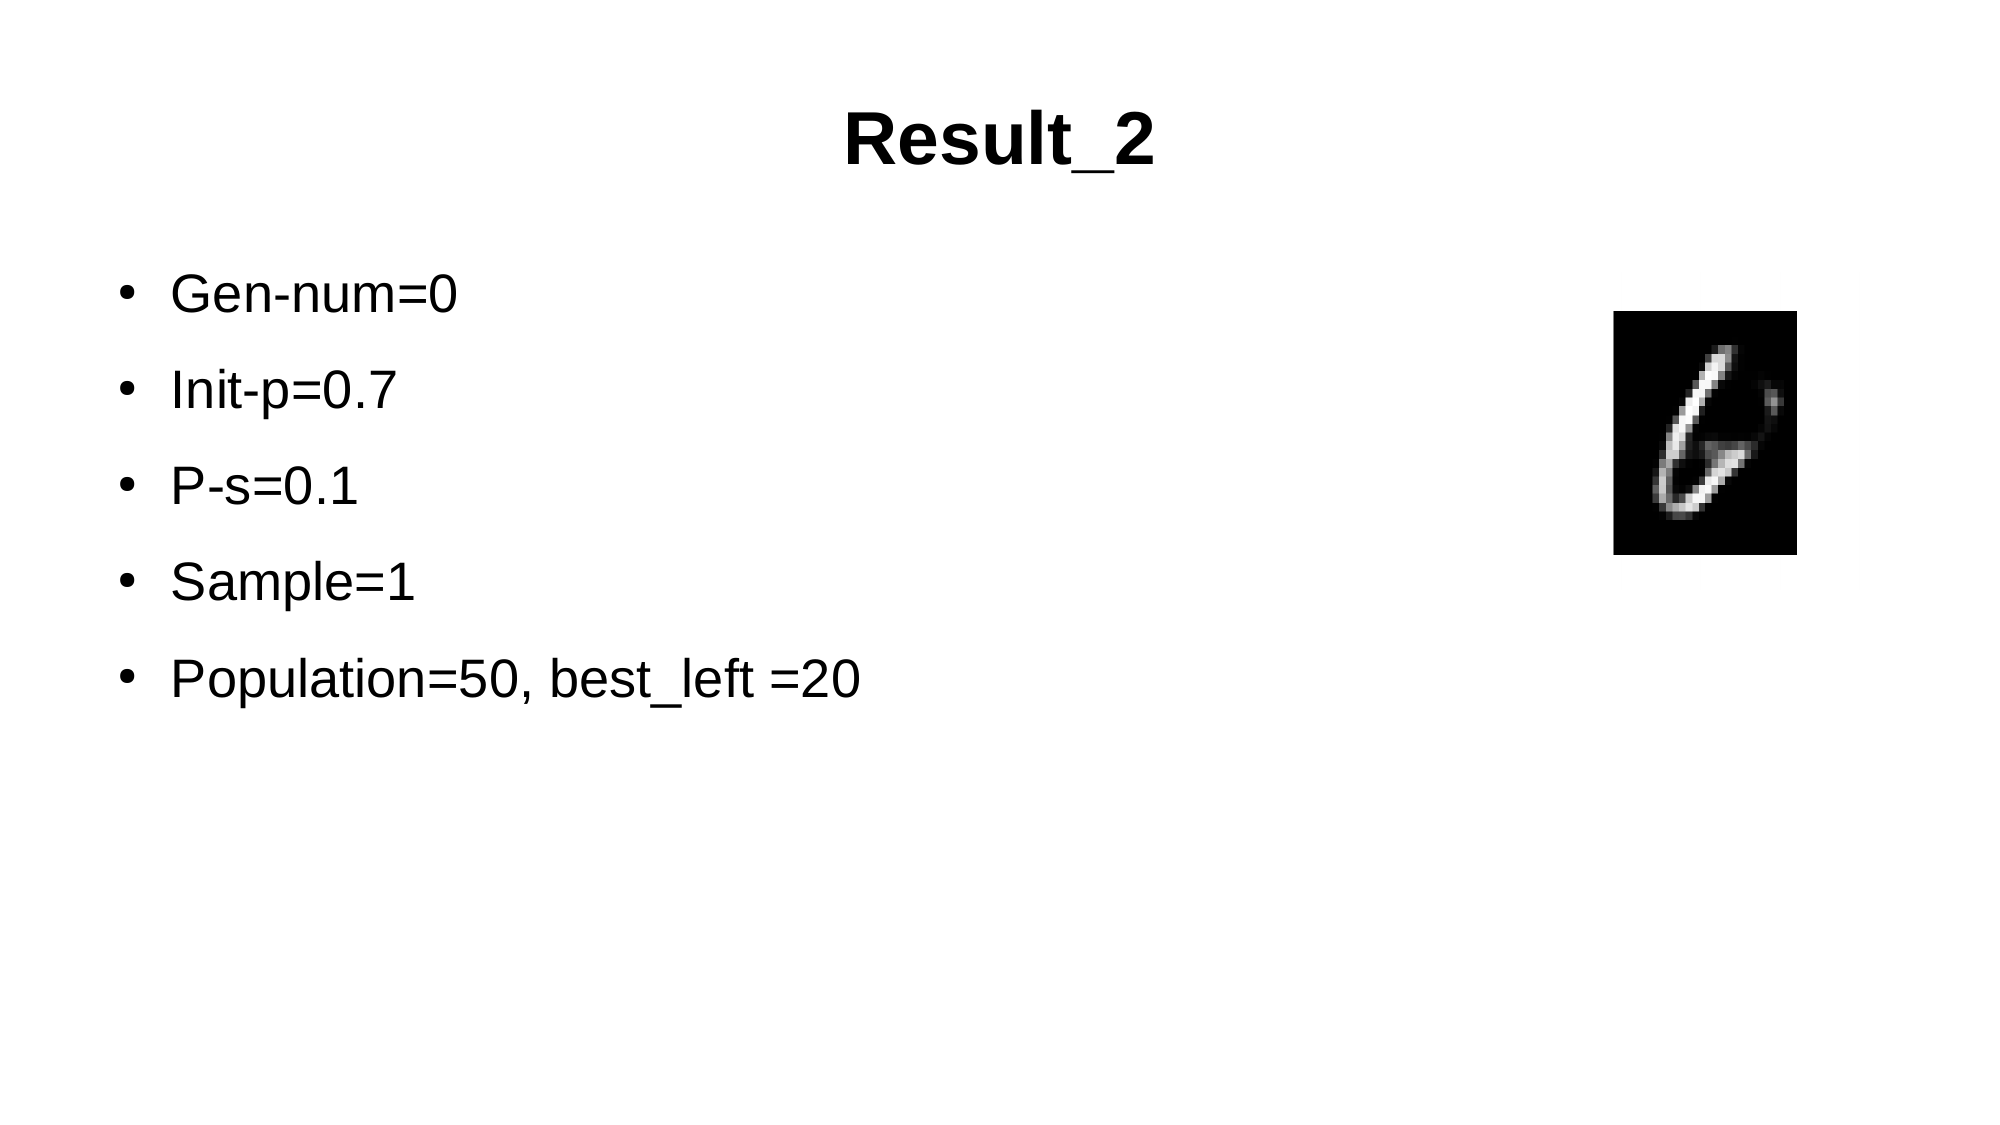

# Result_2
Gen-num=0
Init-p=0.7
P-s=0.1
Sample=1
Population=50, best_left =20